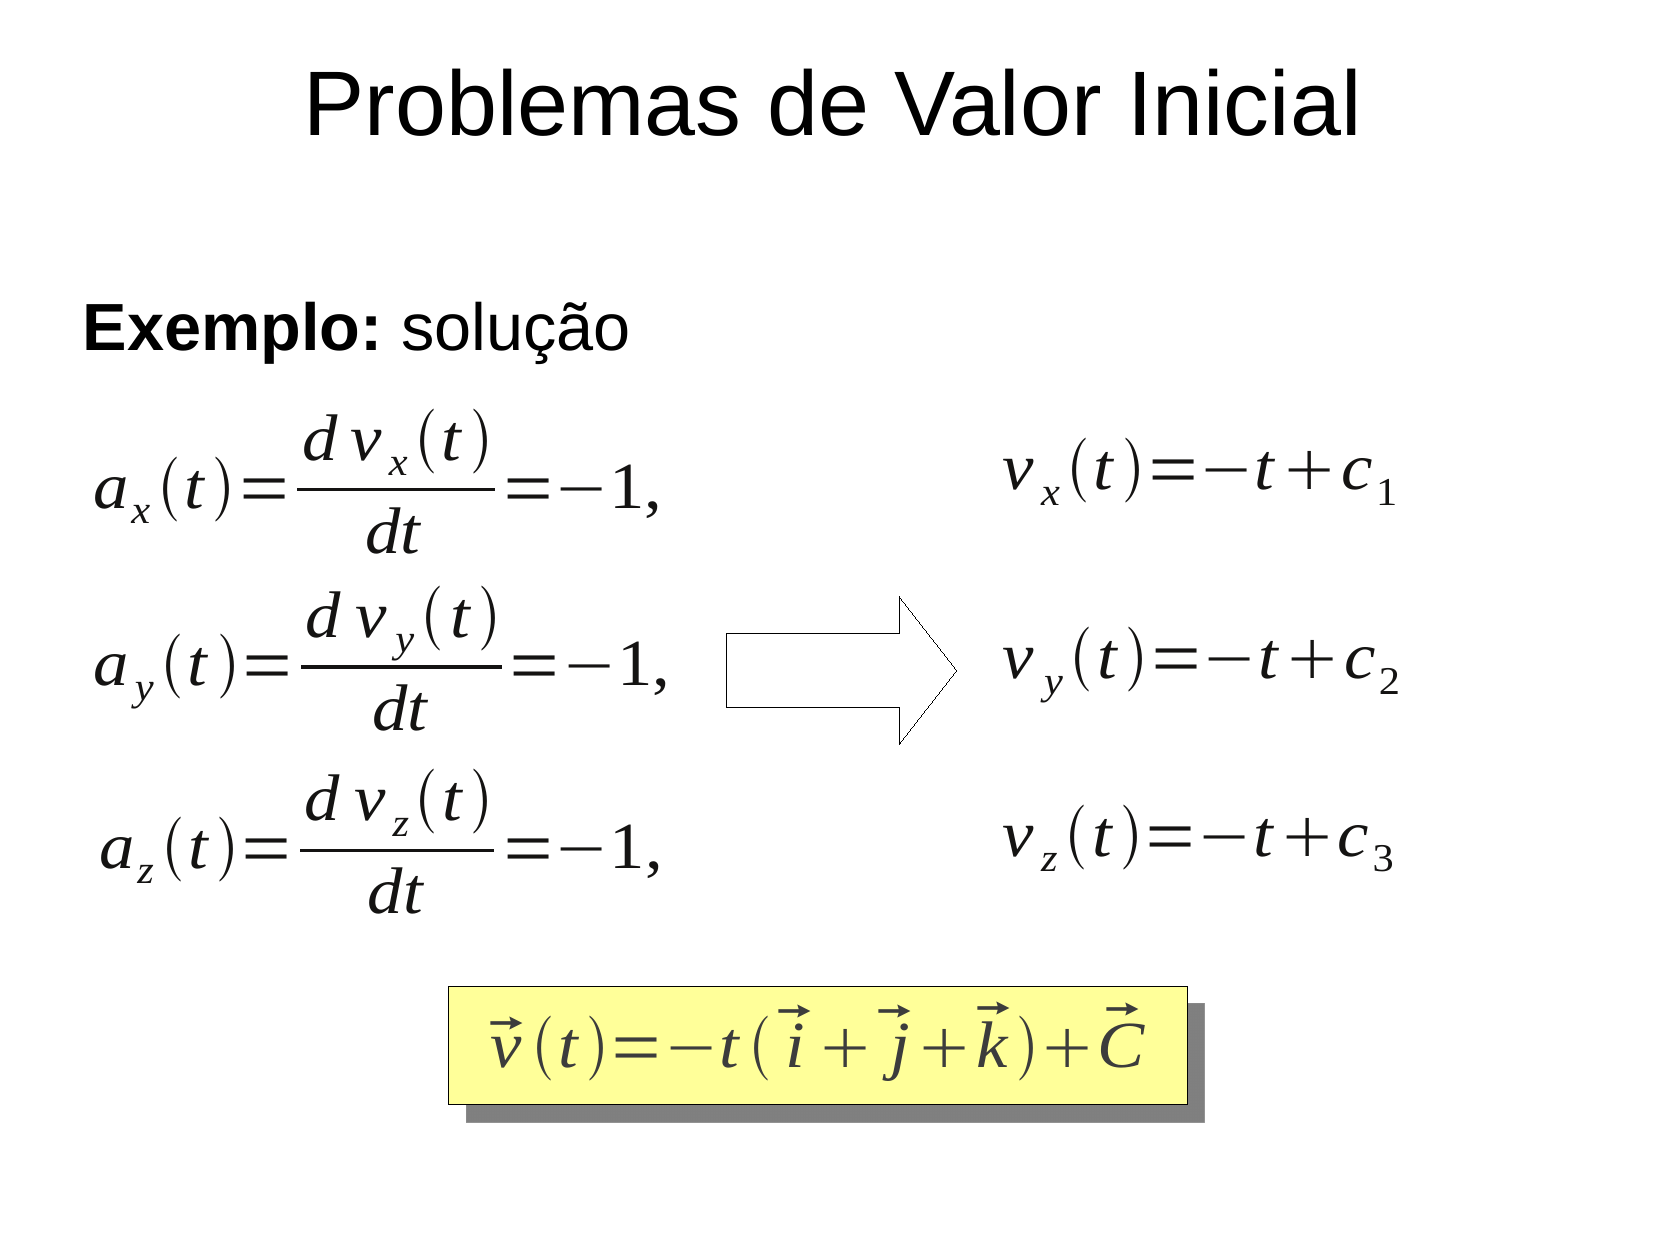

Problemas de Valor Inicial
# Exemplo: solução